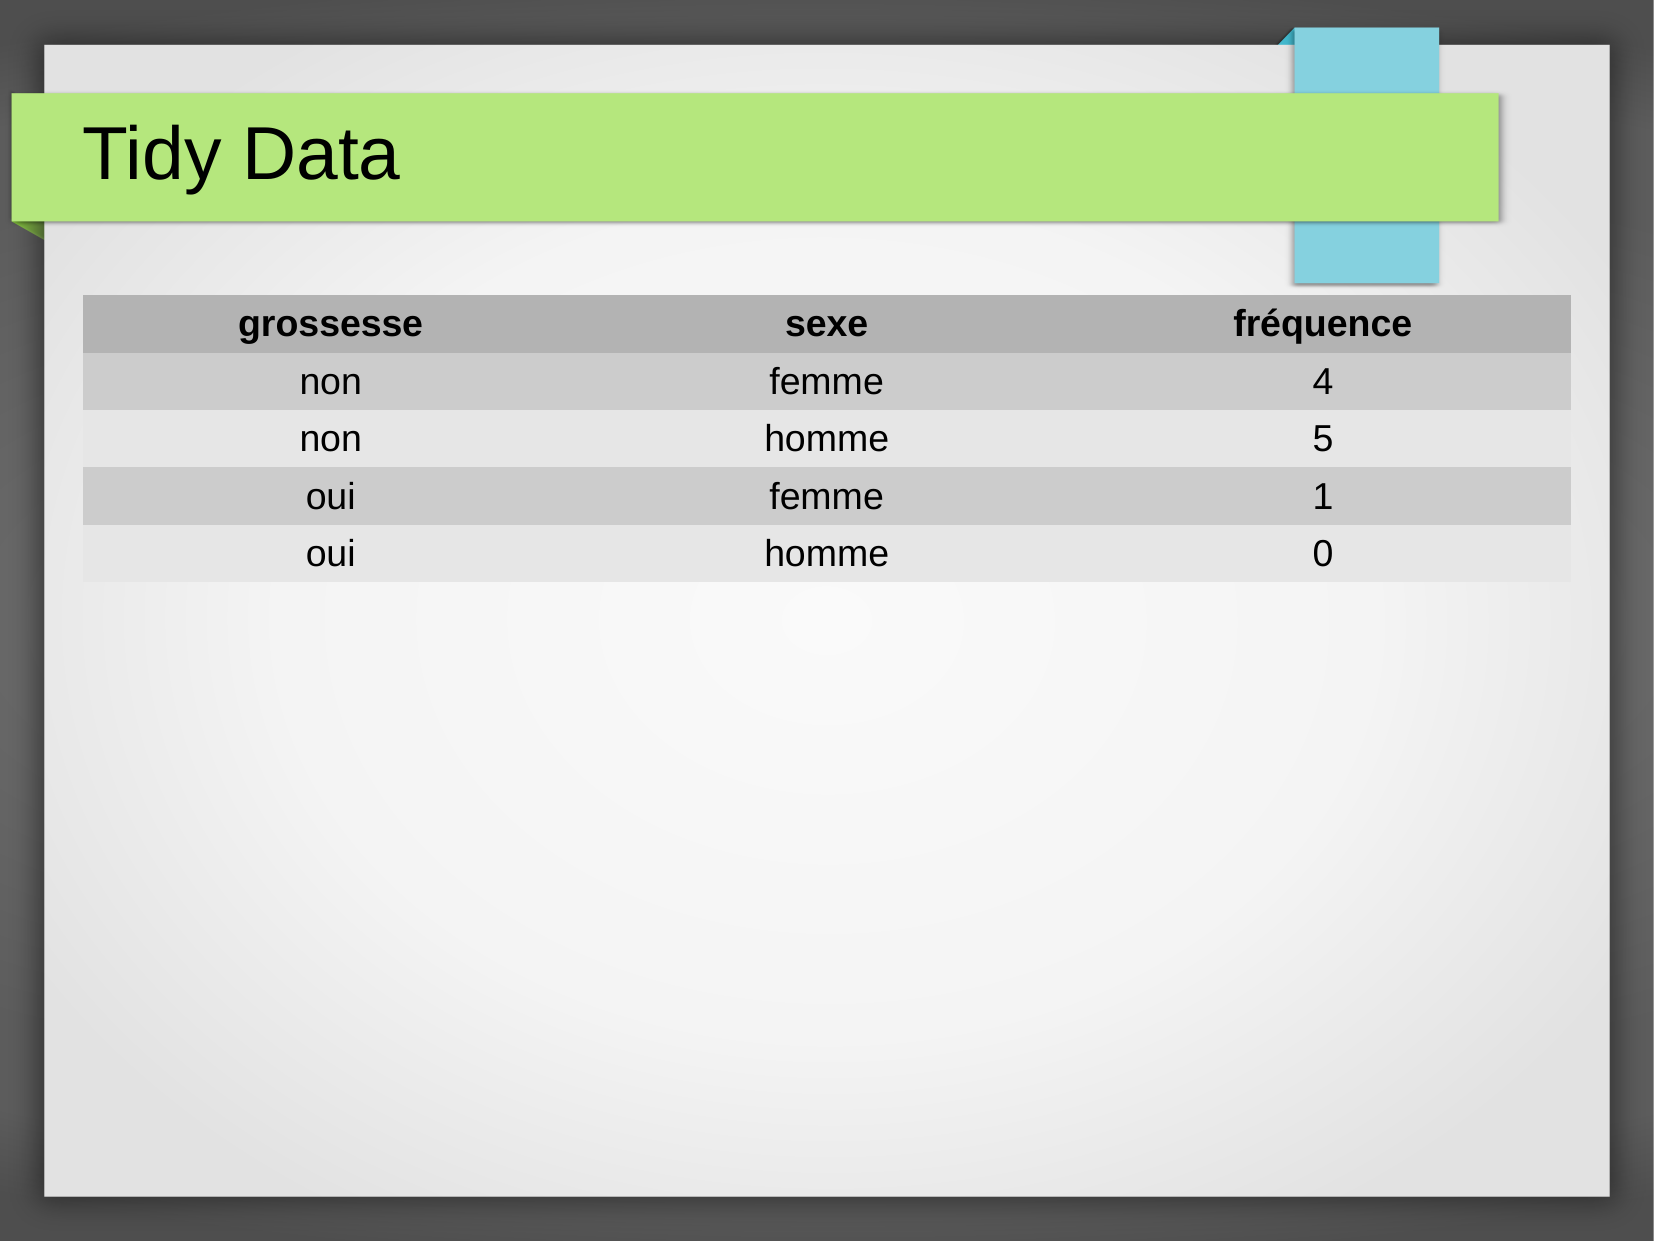

# Tidy Data
| grossesse | sexe | fréquence |
| --- | --- | --- |
| non | femme | 4 |
| non | homme | 5 |
| oui | femme | 1 |
| oui | homme | 0 |